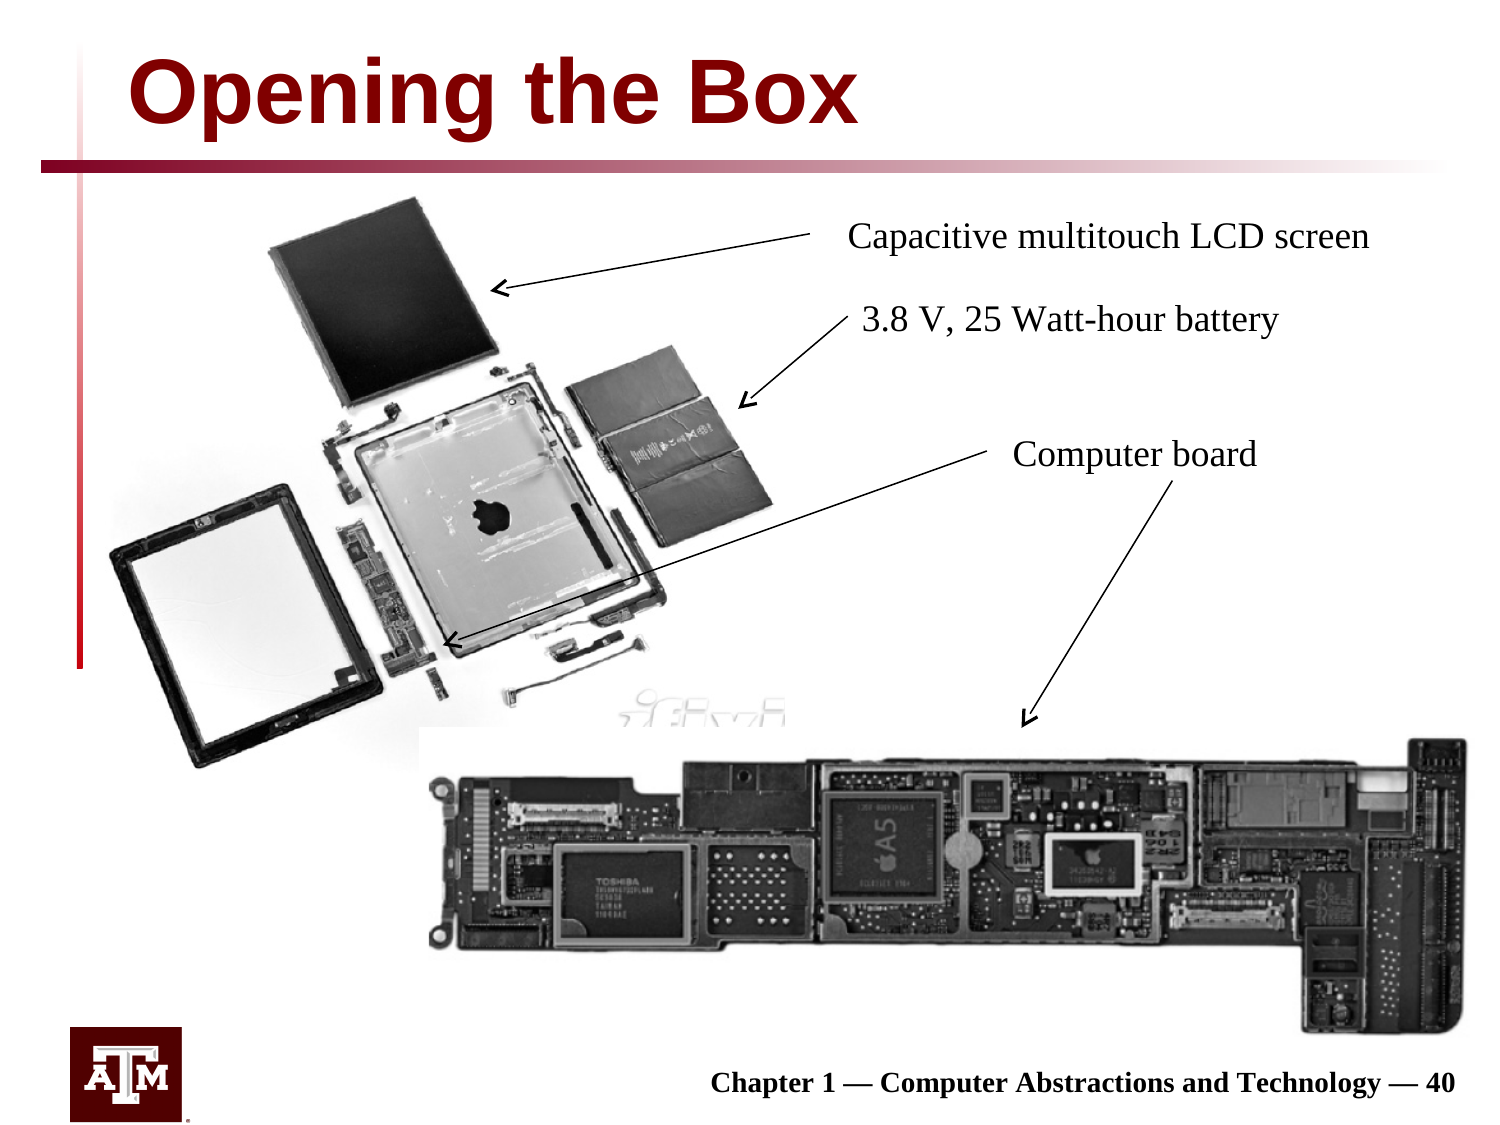

# Opening the Box
Capacitive multitouch LCD screen
3.8 V, 25 Watt-hour battery
Computer board
Chapter 1 — Computer Abstractions and Technology —